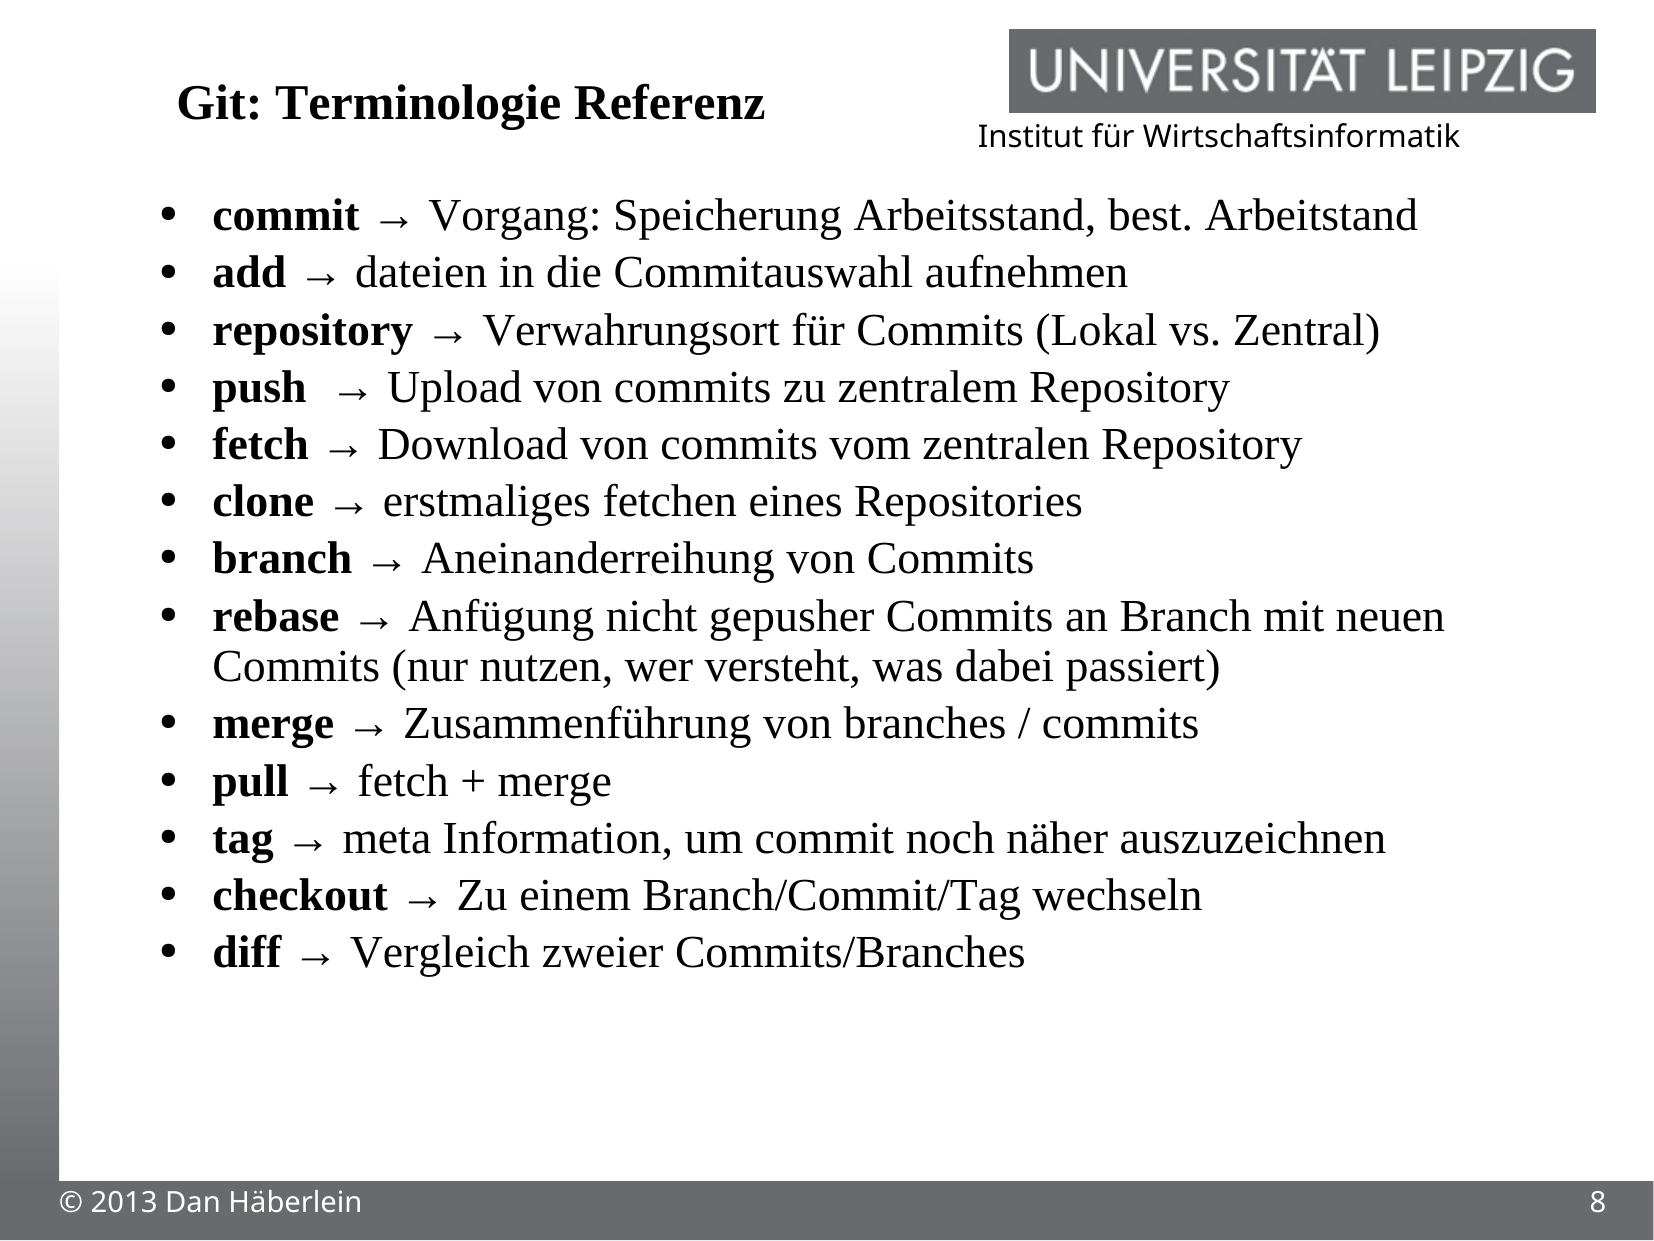

# Git: Terminologie Referenz
commit → Vorgang: Speicherung Arbeitsstand, best. Arbeitstand
add → dateien in die Commitauswahl aufnehmen
repository → Verwahrungsort für Commits (Lokal vs. Zentral)
push → Upload von commits zu zentralem Repository
fetch → Download von commits vom zentralen Repository
clone → erstmaliges fetchen eines Repositories
branch → Aneinanderreihung von Commits
rebase → Anfügung nicht gepusher Commits an Branch mit neuen Commits (nur nutzen, wer versteht, was dabei passiert)
merge → Zusammenführung von branches / commits
pull → fetch + merge
tag → meta Information, um commit noch näher auszuzeichnen
checkout → Zu einem Branch/Commit/Tag wechseln
diff → Vergleich zweier Commits/Branches